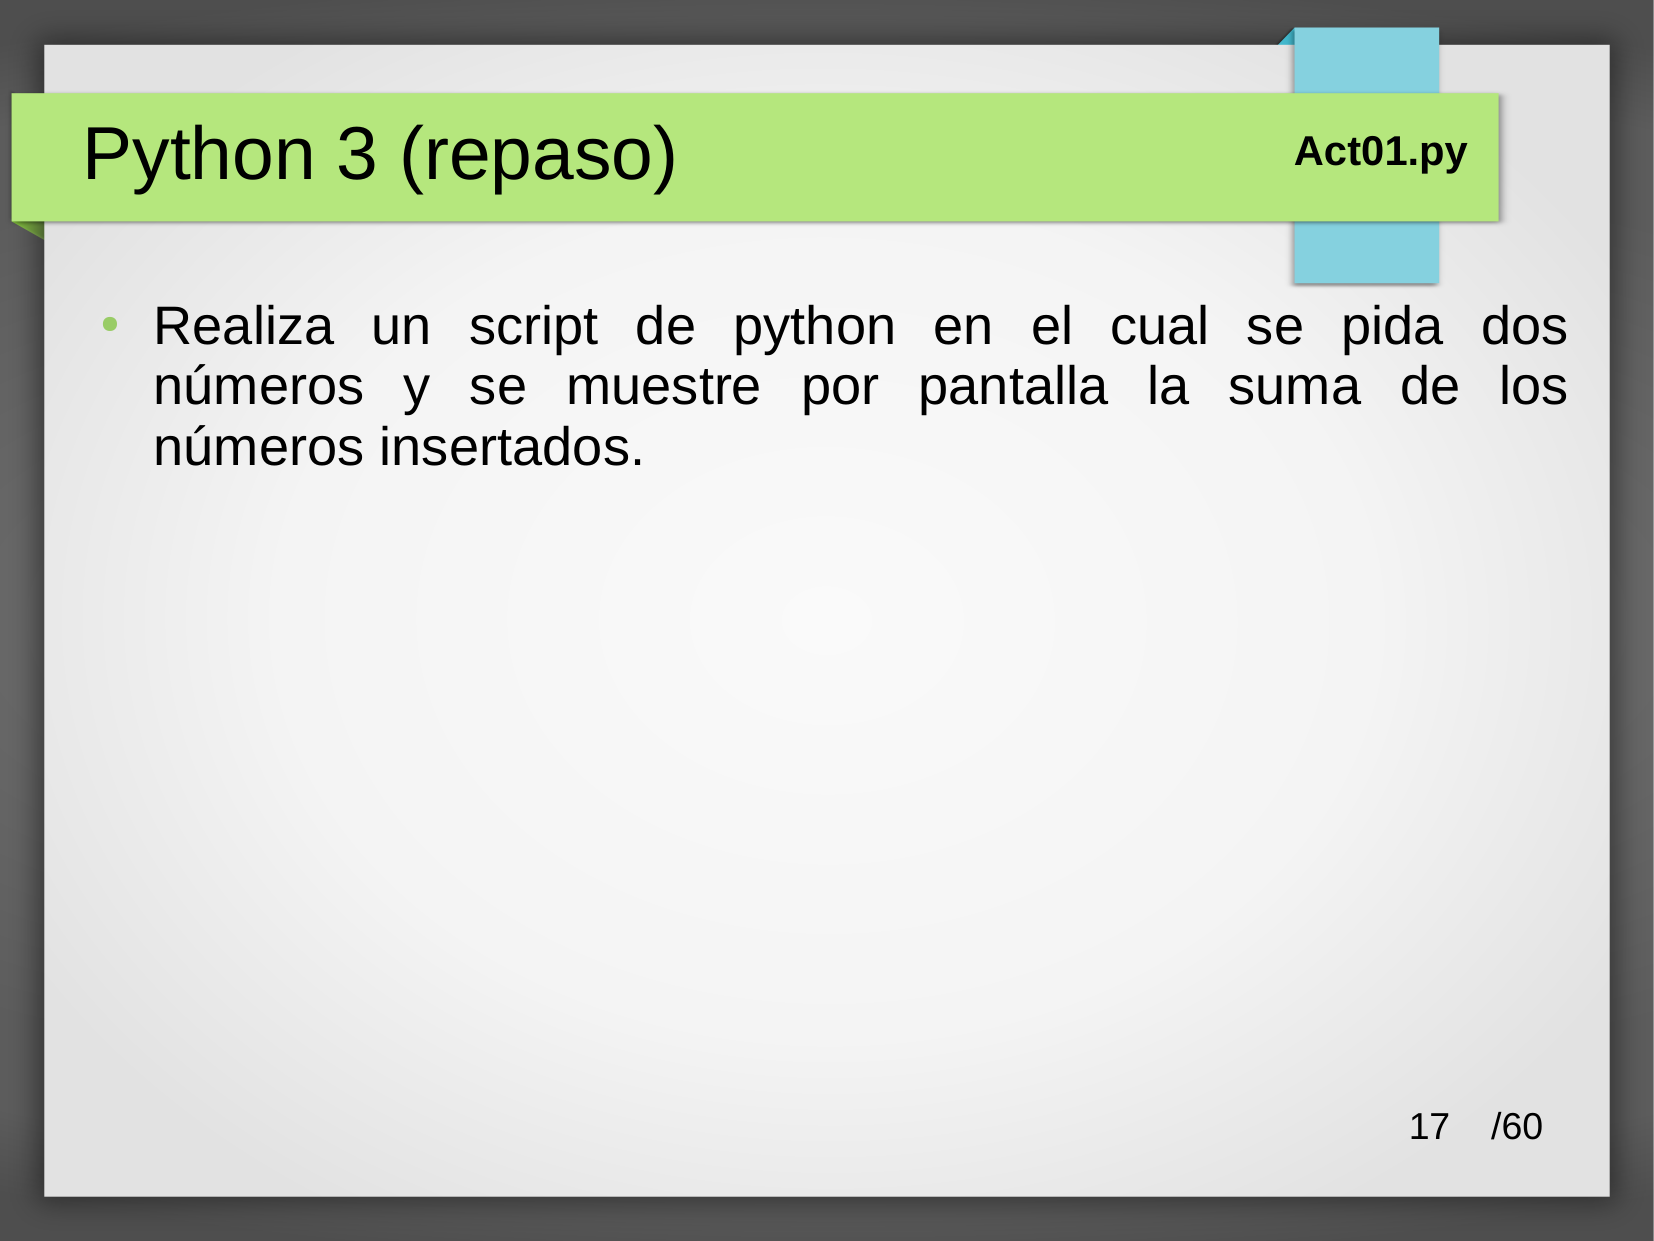

# Python 3 (repaso)
Act01.py
Realiza un script de python en el cual se pida dos números y se muestre por pantalla la suma de los números insertados.
/60